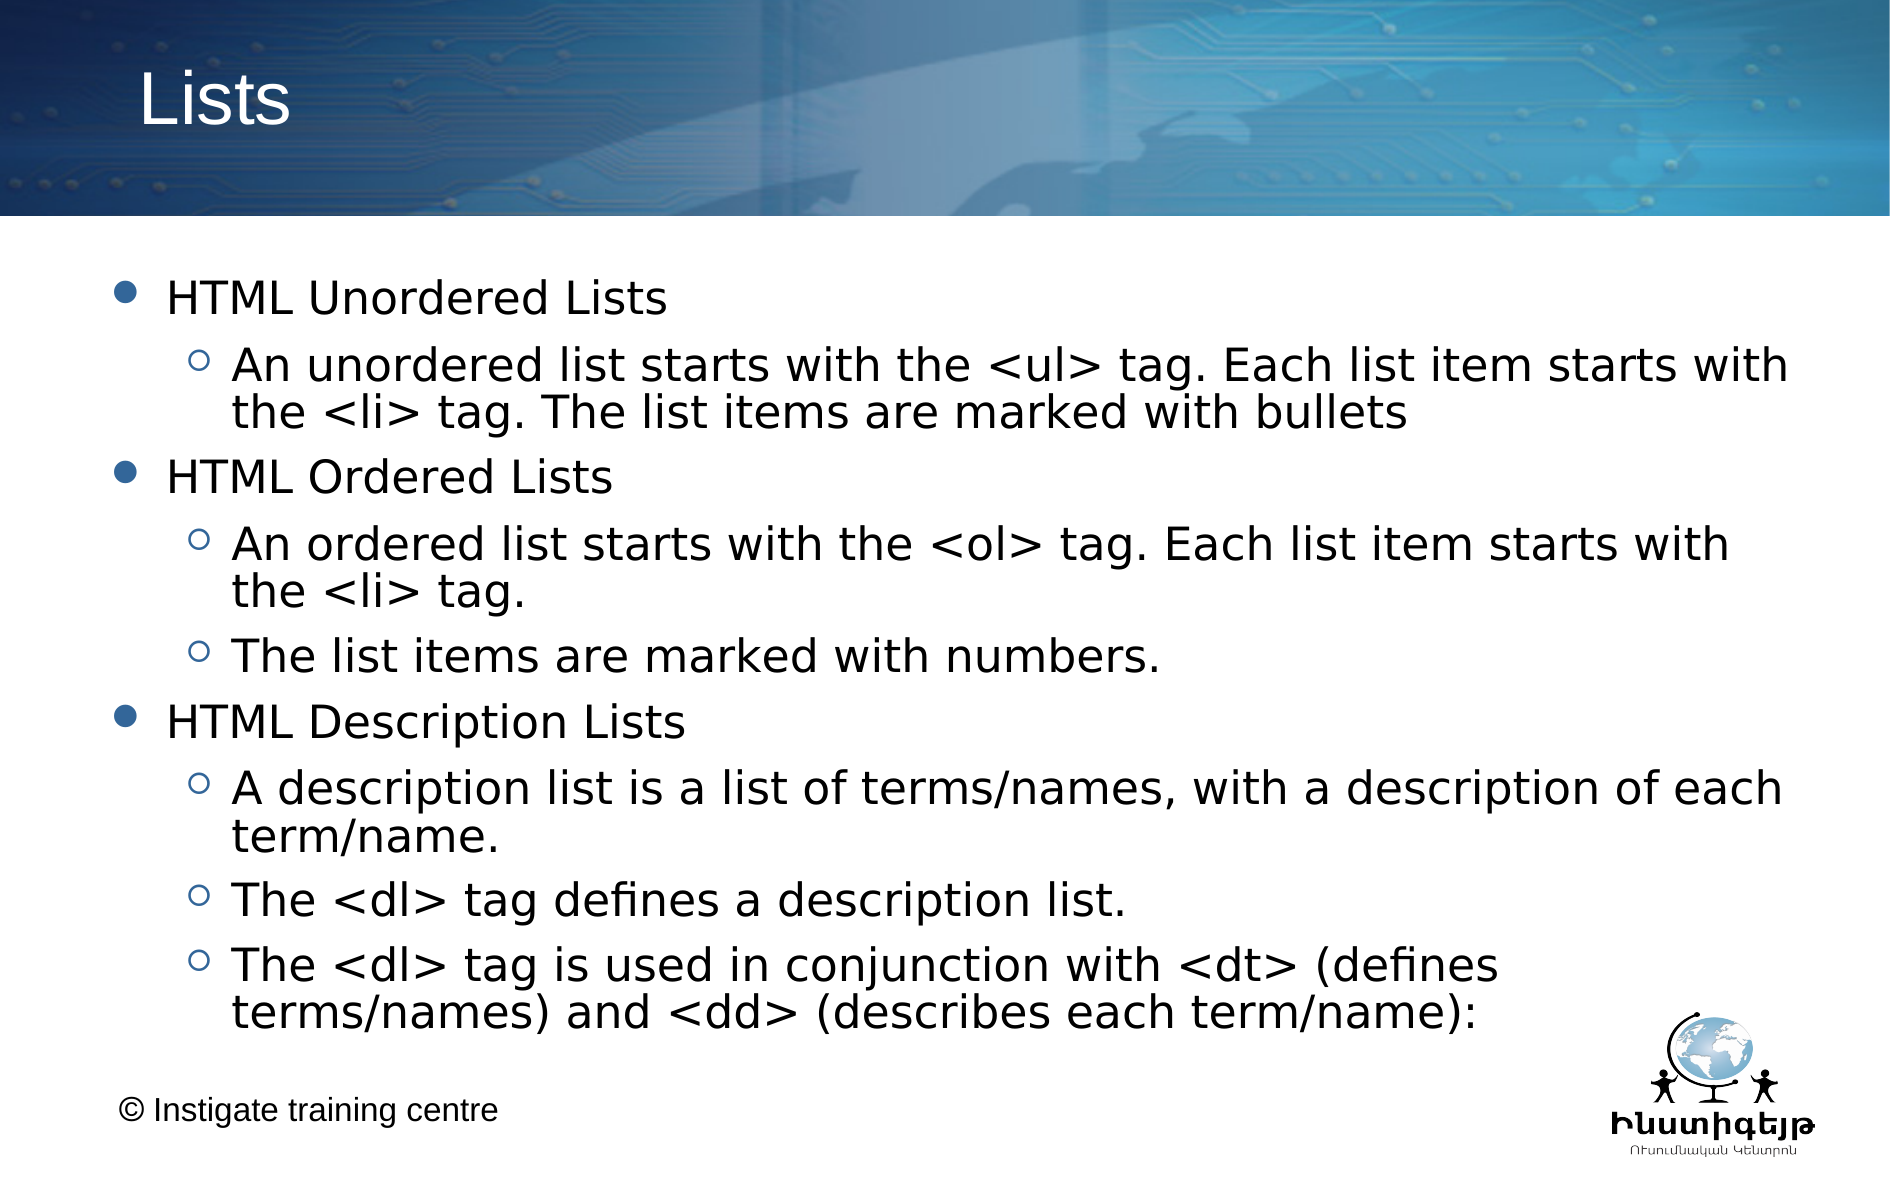

Lists
# HTML Unordered Lists
An unordered list starts with the <ul> tag. Each list item starts with the <li> tag. The list items are marked with bullets
HTML Ordered Lists
An ordered list starts with the <ol> tag. Each list item starts with the <li> tag.
The list items are marked with numbers.
HTML Description Lists
A description list is a list of terms/names, with a description of each term/name.
The <dl> tag defines a description list.
The <dl> tag is used in conjunction with <dt> (defines terms/names) and <dd> (describes each term/name):